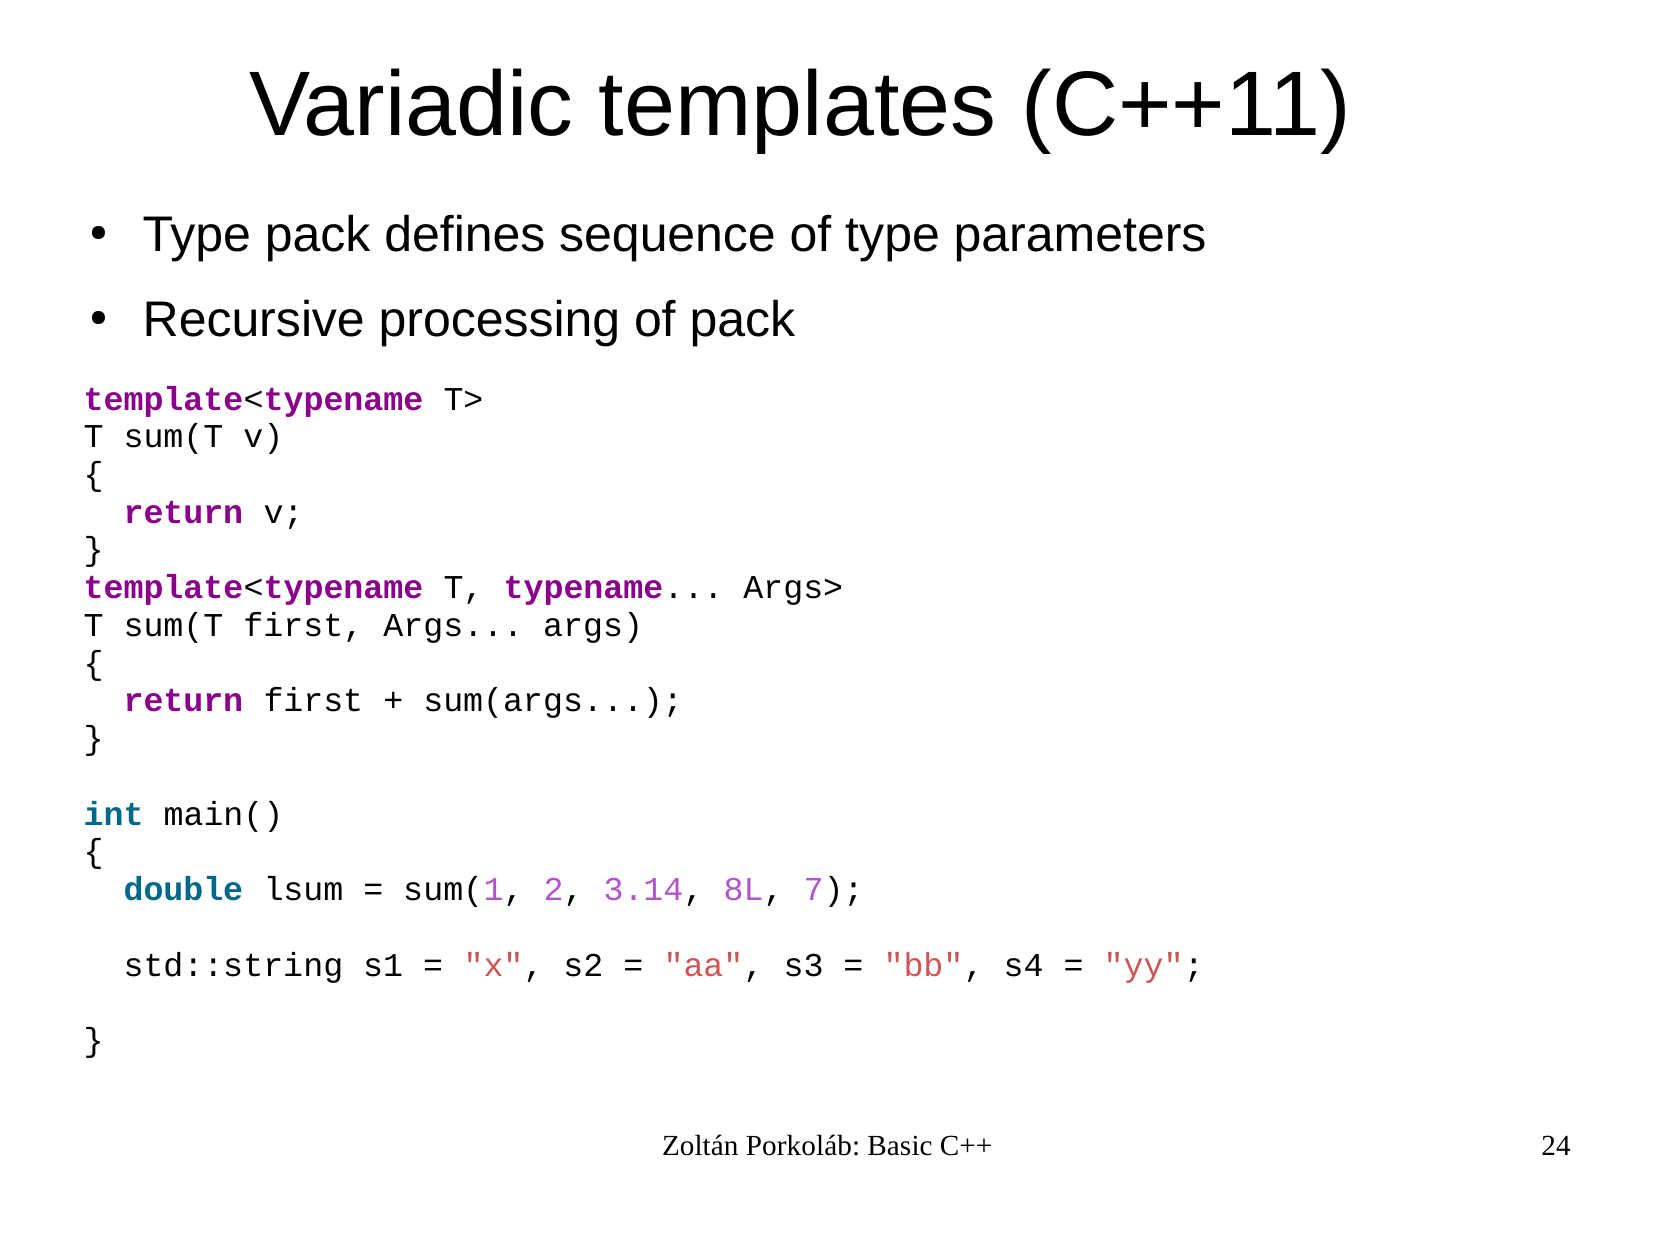

# Variadic templates (C++11)
Type pack defines sequence of type parameters
Recursive processing of pack
template<typename T>
T sum(T v)
{
 return v;
}
template<typename T, typename... Args>
T sum(T first, Args... args)
{
 return first + sum(args...);
}
int main()
{
 double lsum = sum(1, 2, 3.14, 8L, 7);
 std::string s1 = "x", s2 = "aa", s3 = "bb", s4 = "yy";
}
Zoltán Porkoláb: Basic C++
24